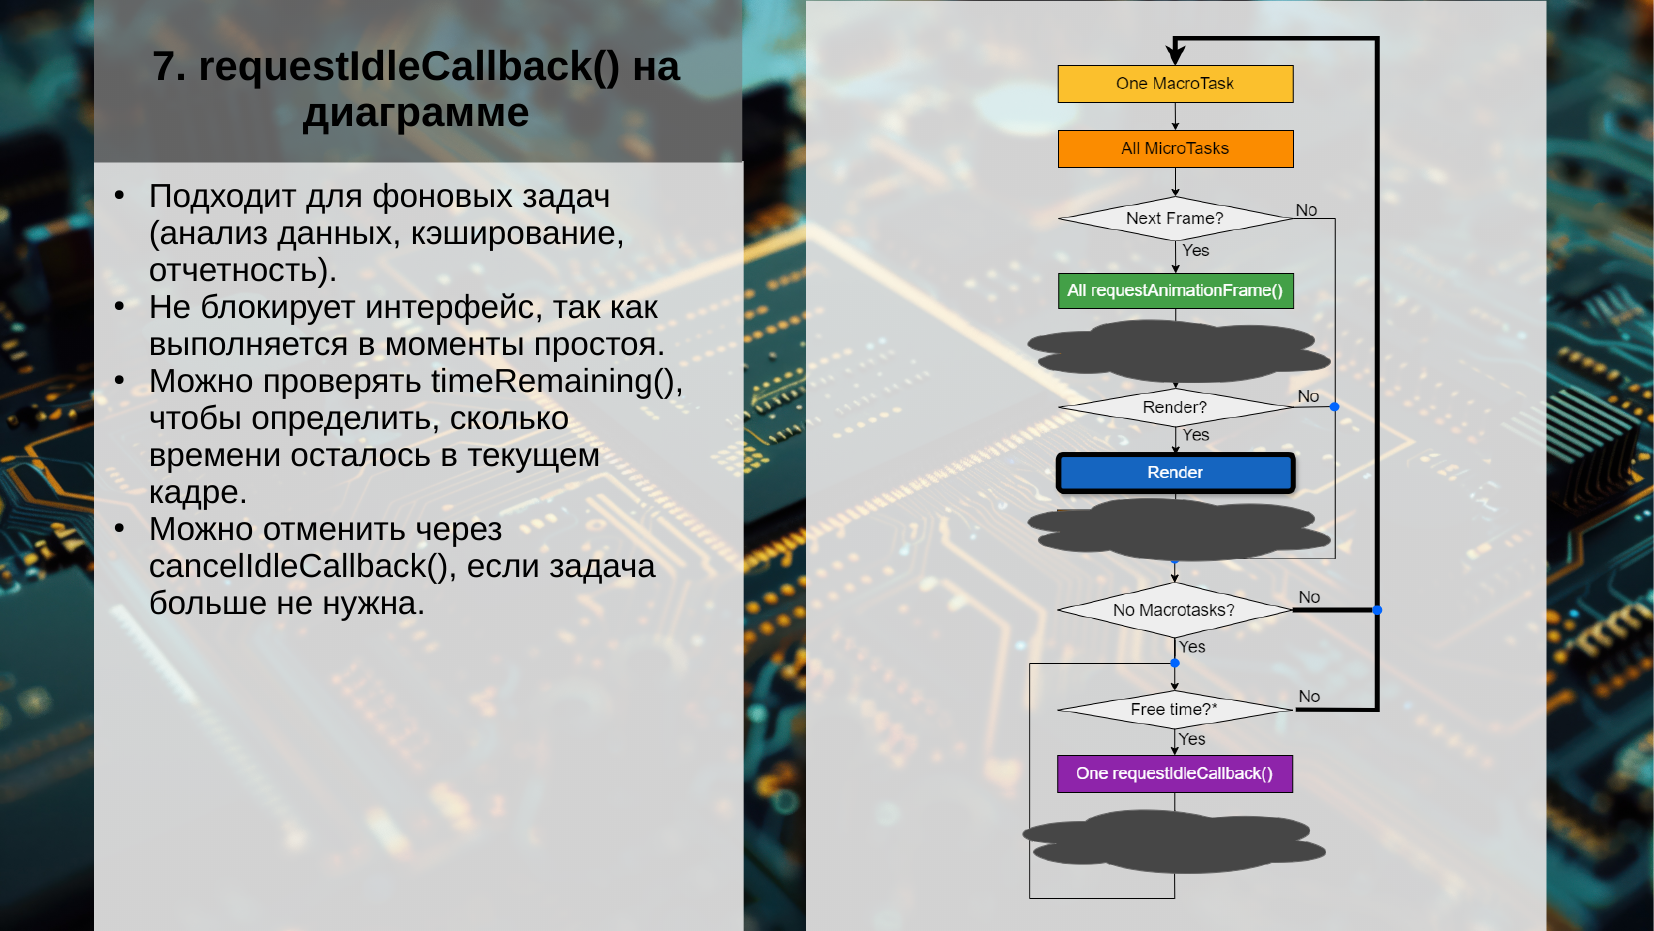

# 7. requestIdleCallback() на диаграмме
Подходит для фоновых задач (анализ данных, кэширование, отчетность).
Не блокирует интерфейс, так как выполняется в моменты простоя.
Можно проверять timeRemaining(), чтобы определить, сколько времени осталось в текущем кадре.
Можно отменить через cancelIdleCallback(), если задача больше не нужна.